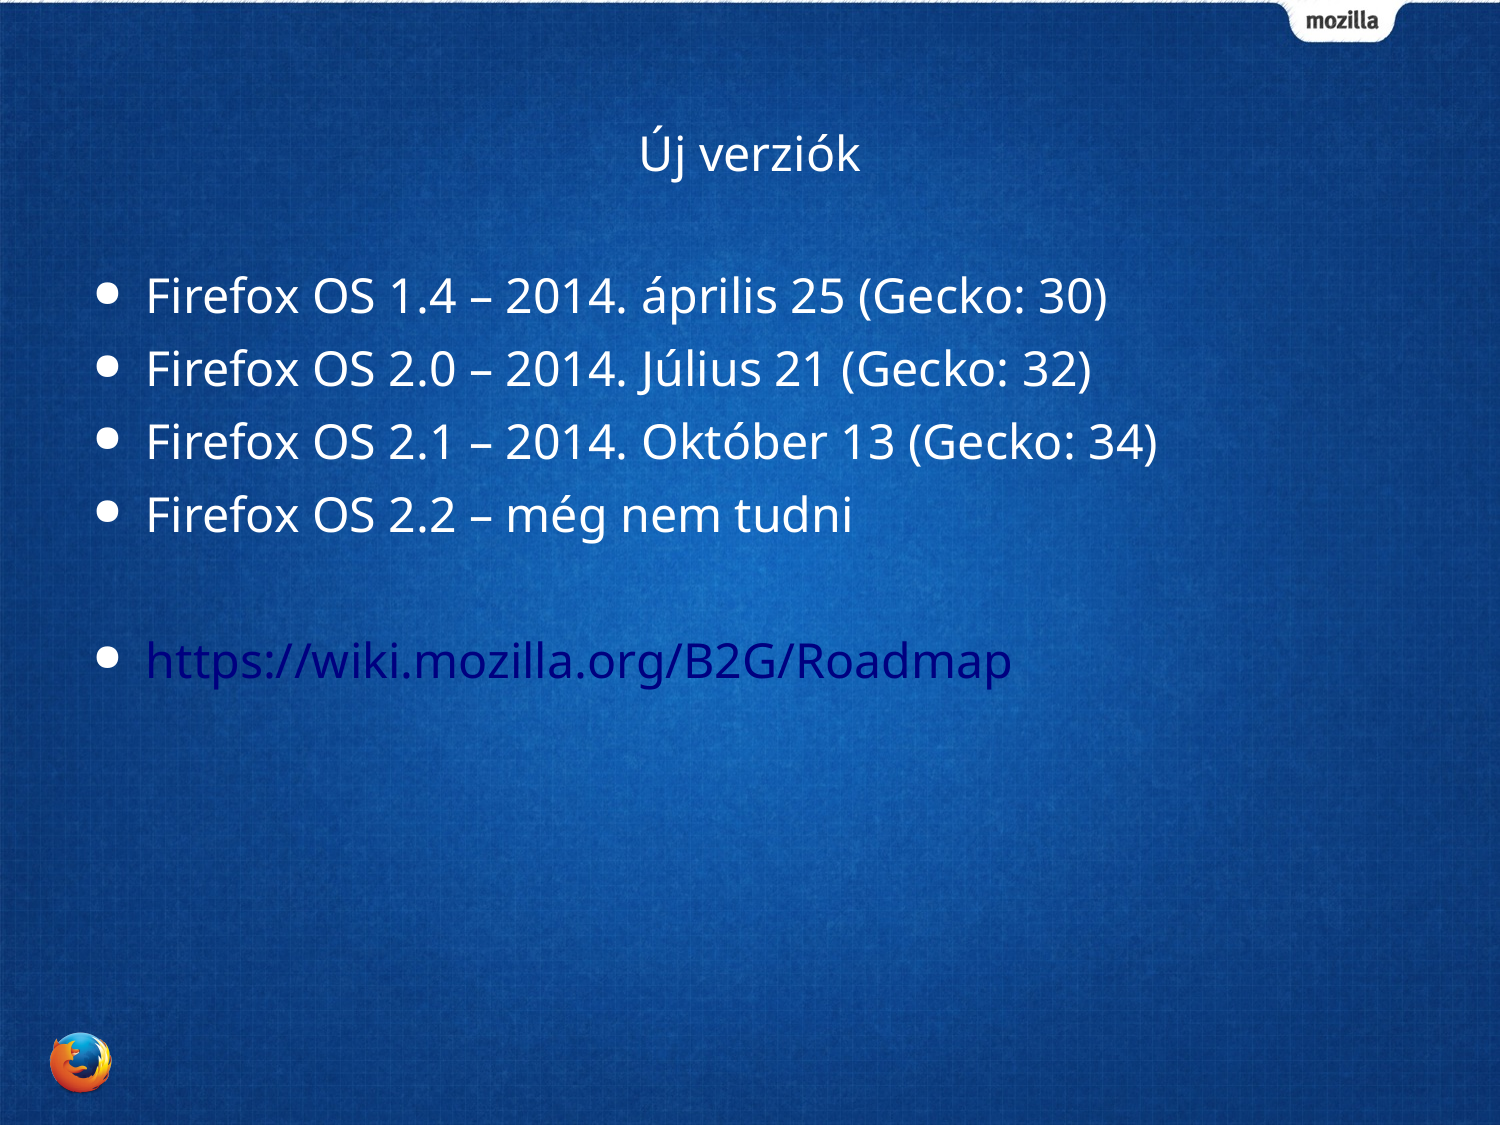

# Új verziók
Firefox OS 1.4 – 2014. április 25 (Gecko: 30)
Firefox OS 2.0 – 2014. Július 21 (Gecko: 32)
Firefox OS 2.1 – 2014. Október 13 (Gecko: 34)
Firefox OS 2.2 – még nem tudni
https://wiki.mozilla.org/B2G/Roadmap